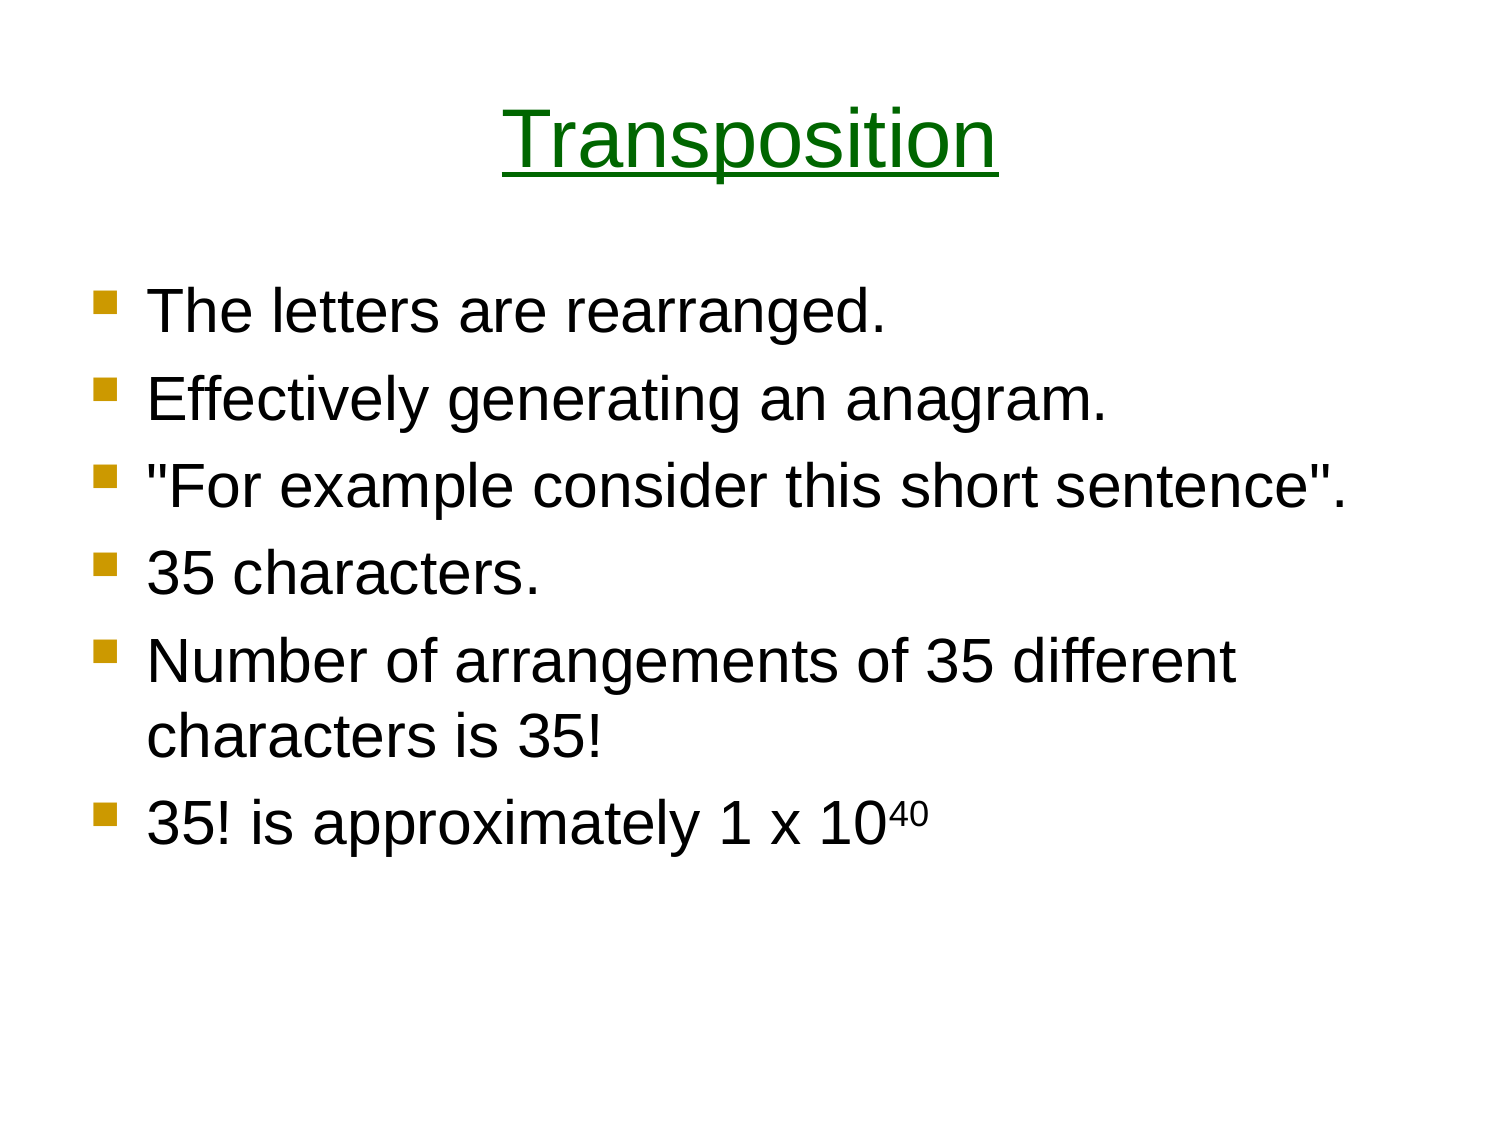

# Transposition
The letters are rearranged.
Effectively generating an anagram.
"For example consider this short sentence".
35 characters.
Number of arrangements of 35 different characters is 35!
35! is approximately 1 x 1040